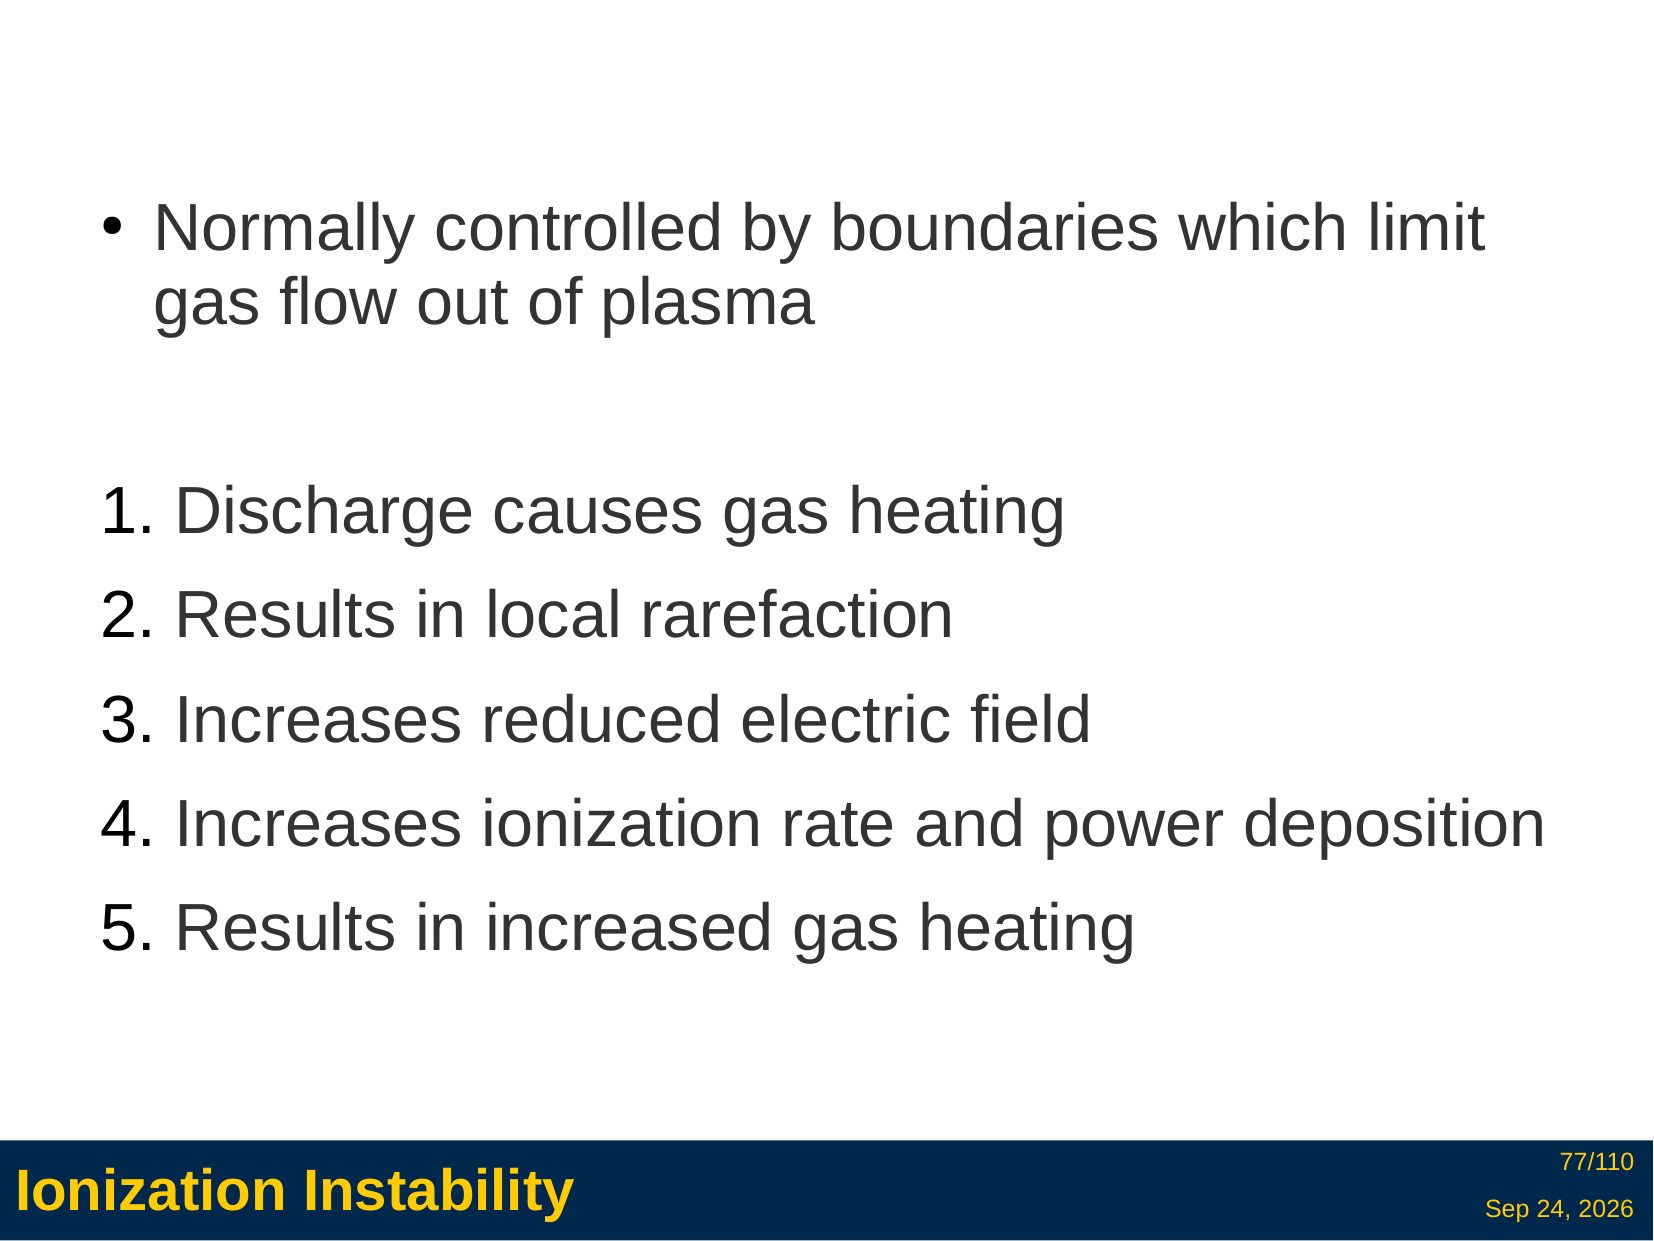

Normally controlled by boundaries which limit gas flow out of plasma
 Discharge causes gas heating
 Results in local rarefaction
 Increases reduced electric field
 Increases ionization rate and power deposition
 Results in increased gas heating
# Ionization Instability
77